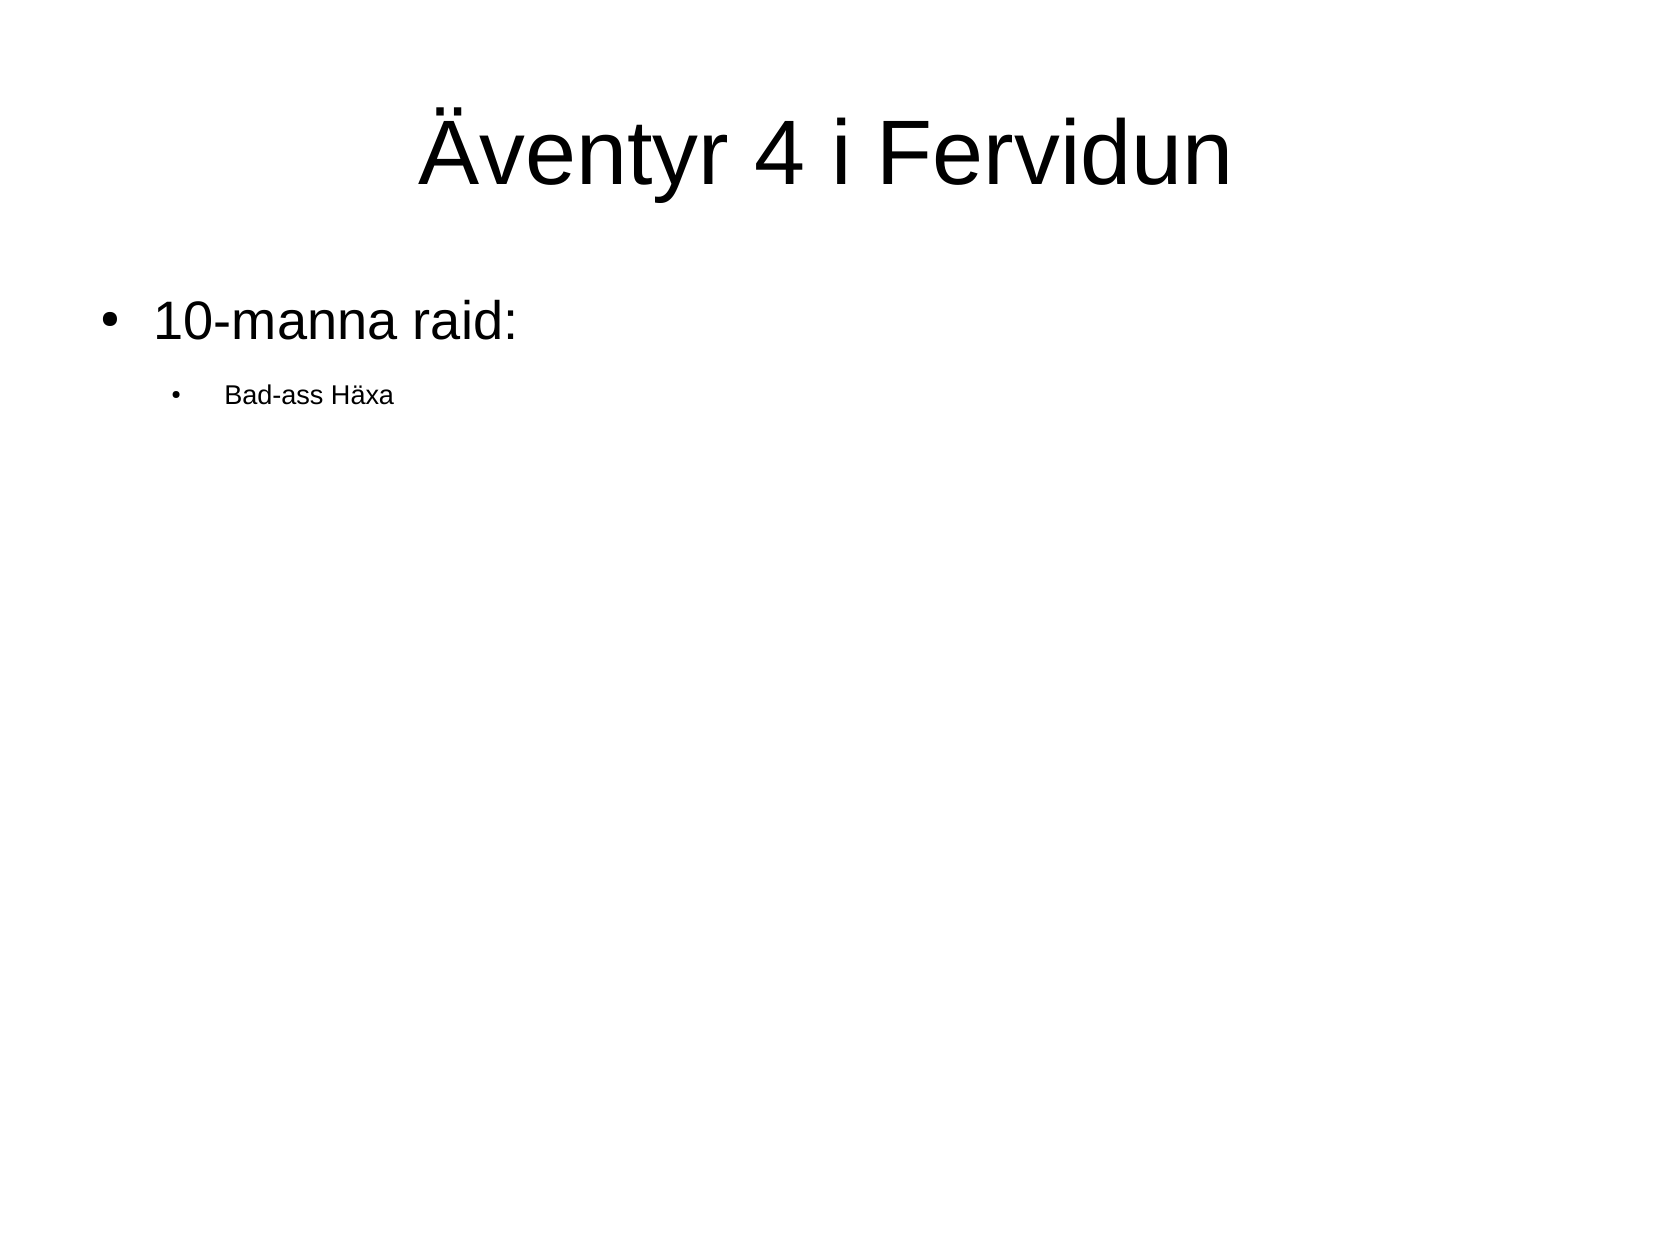

# Äventyr 4 i Fervidun
10-manna raid:
Bad-ass Häxa